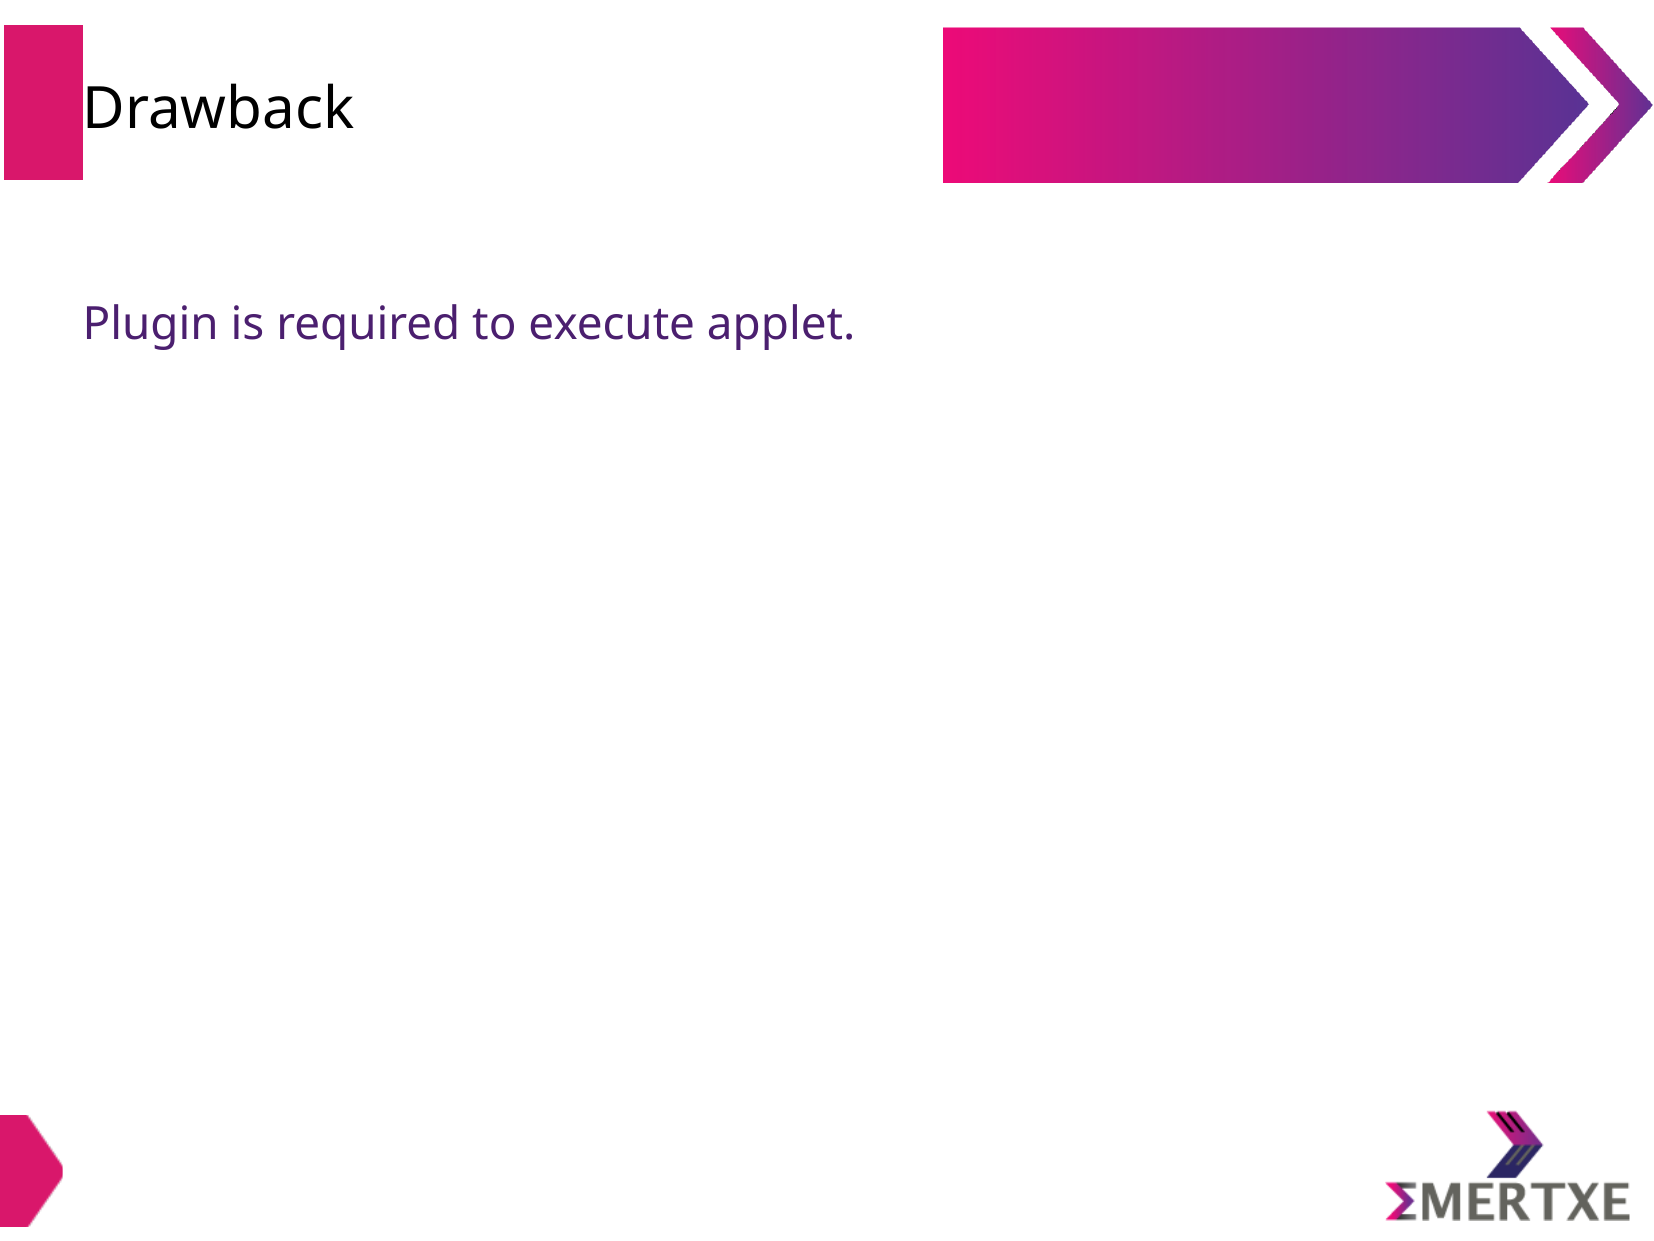

# Drawback
Plugin is required to execute applet.